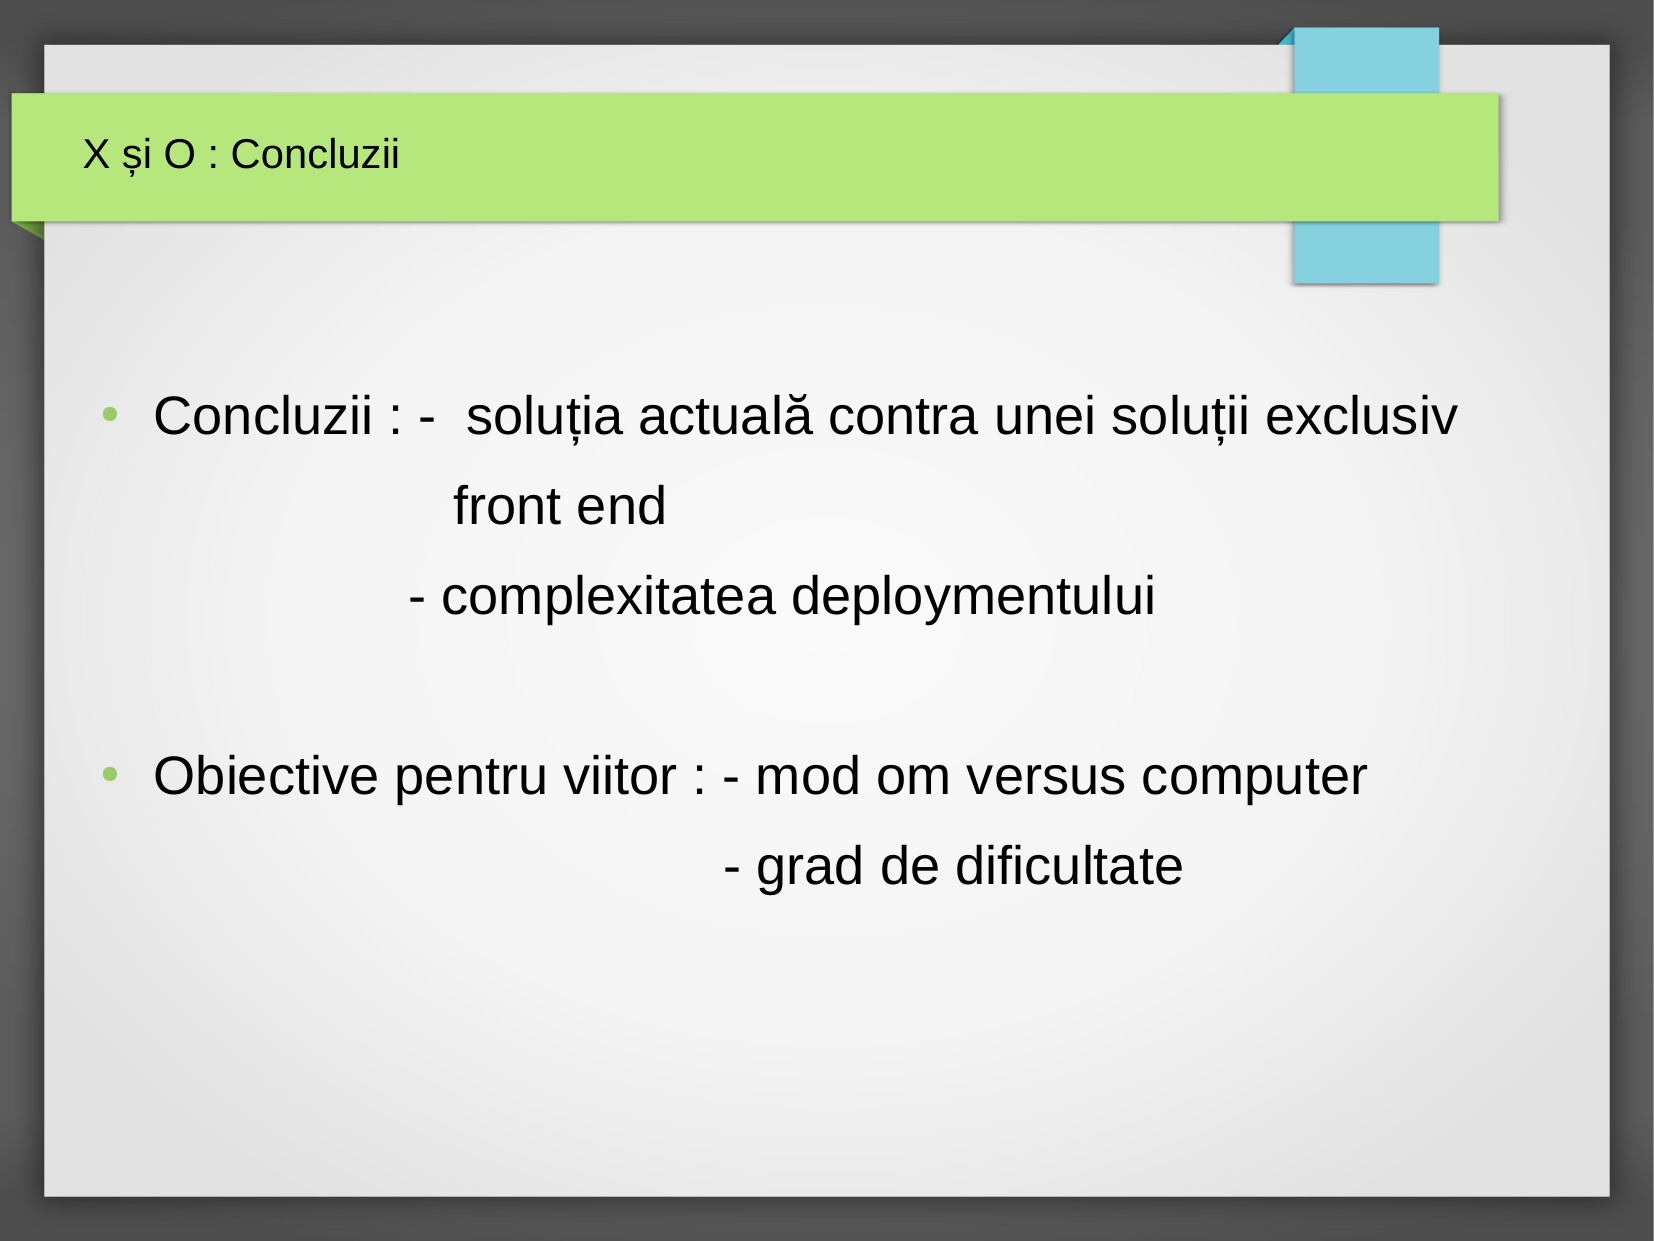

# X și O : Concluzii
Concluzii : - soluția actuală contra unei soluții exclusiv
 front end
 - complexitatea deploymentului
Obiective pentru viitor : - mod om versus computer
 - grad de dificultate